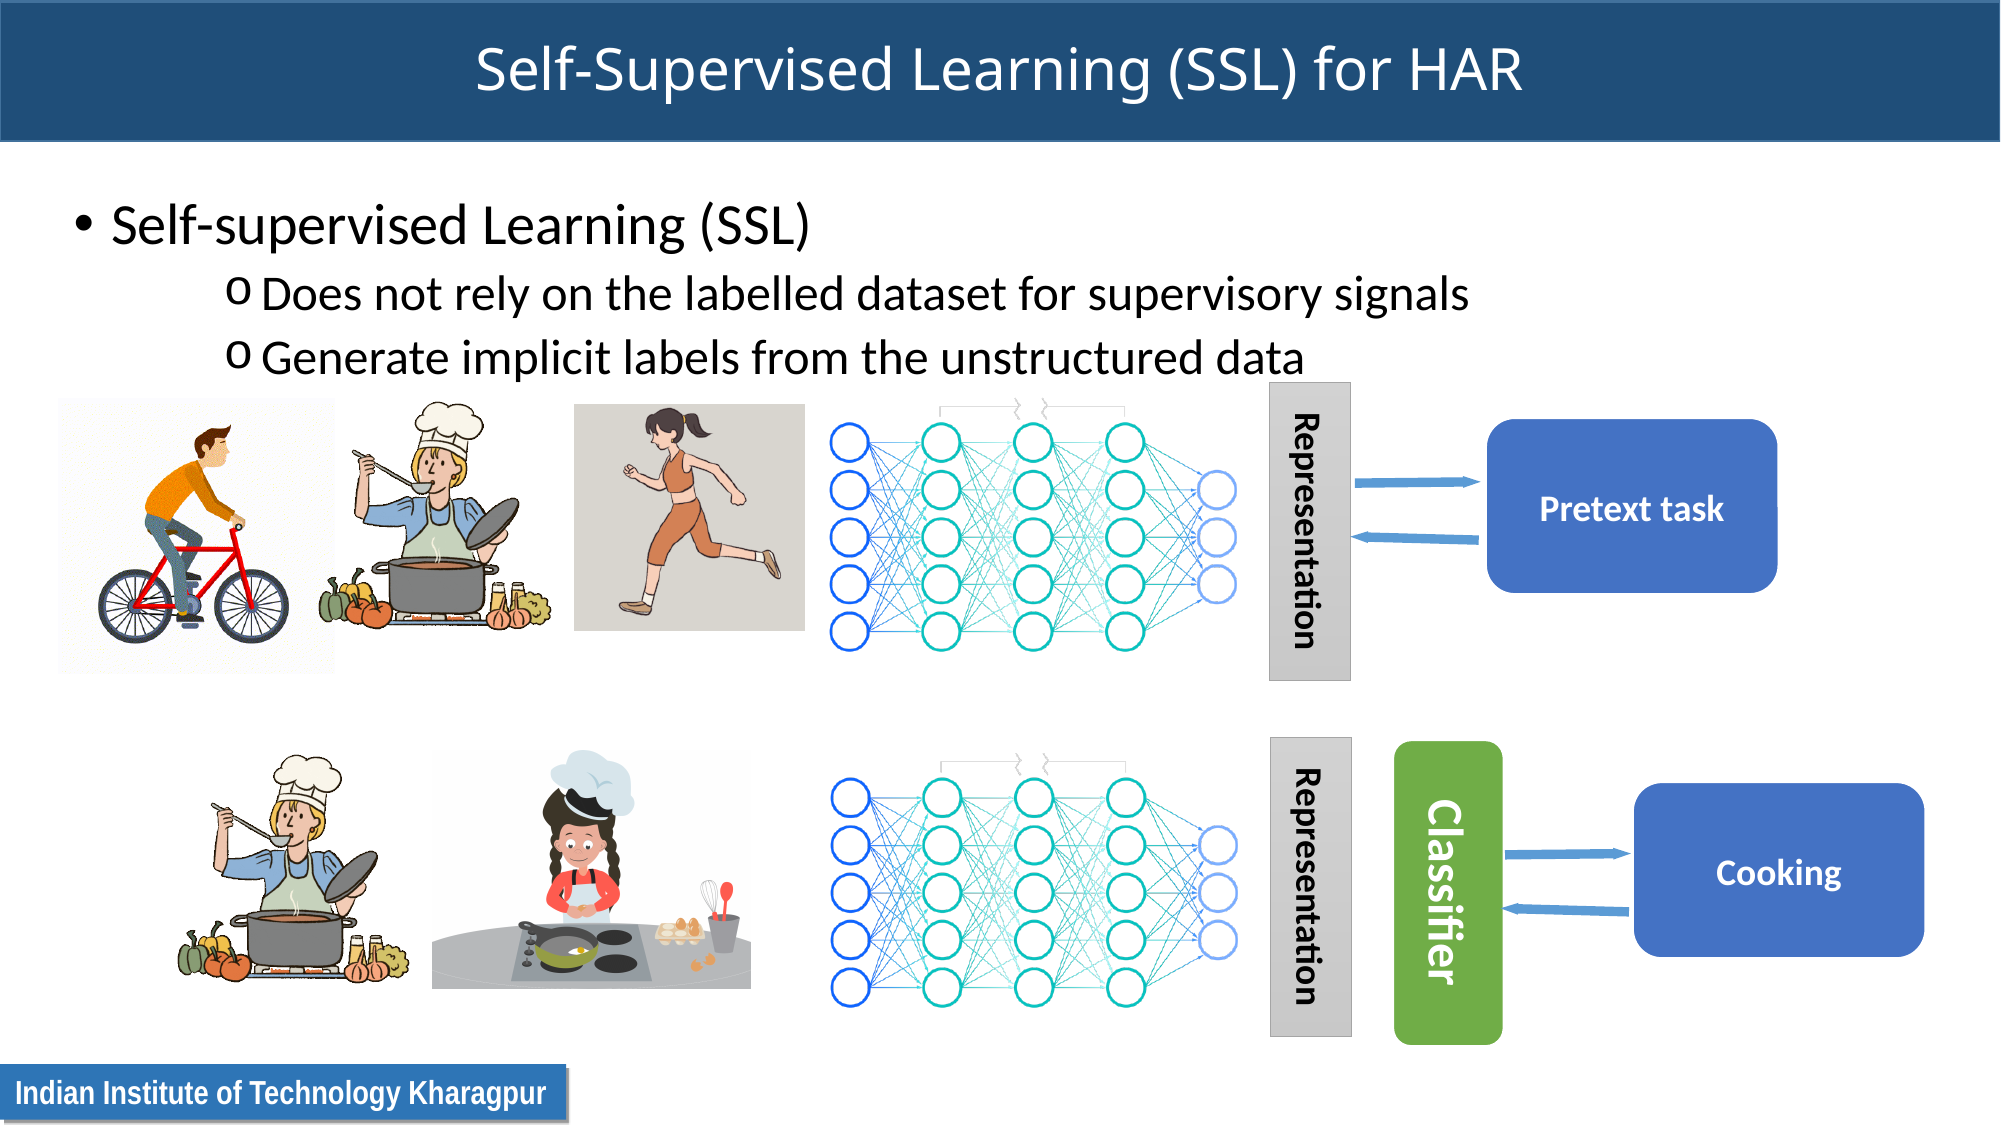

Self-Supervised Learning (SSL) for HAR
# Self-supervised Learning (SSL)
Does not rely on the labelled dataset for supervisory signals
Generate implicit labels from the unstructured data
Pretext task
Representation
Cooking
Classifier
Representation